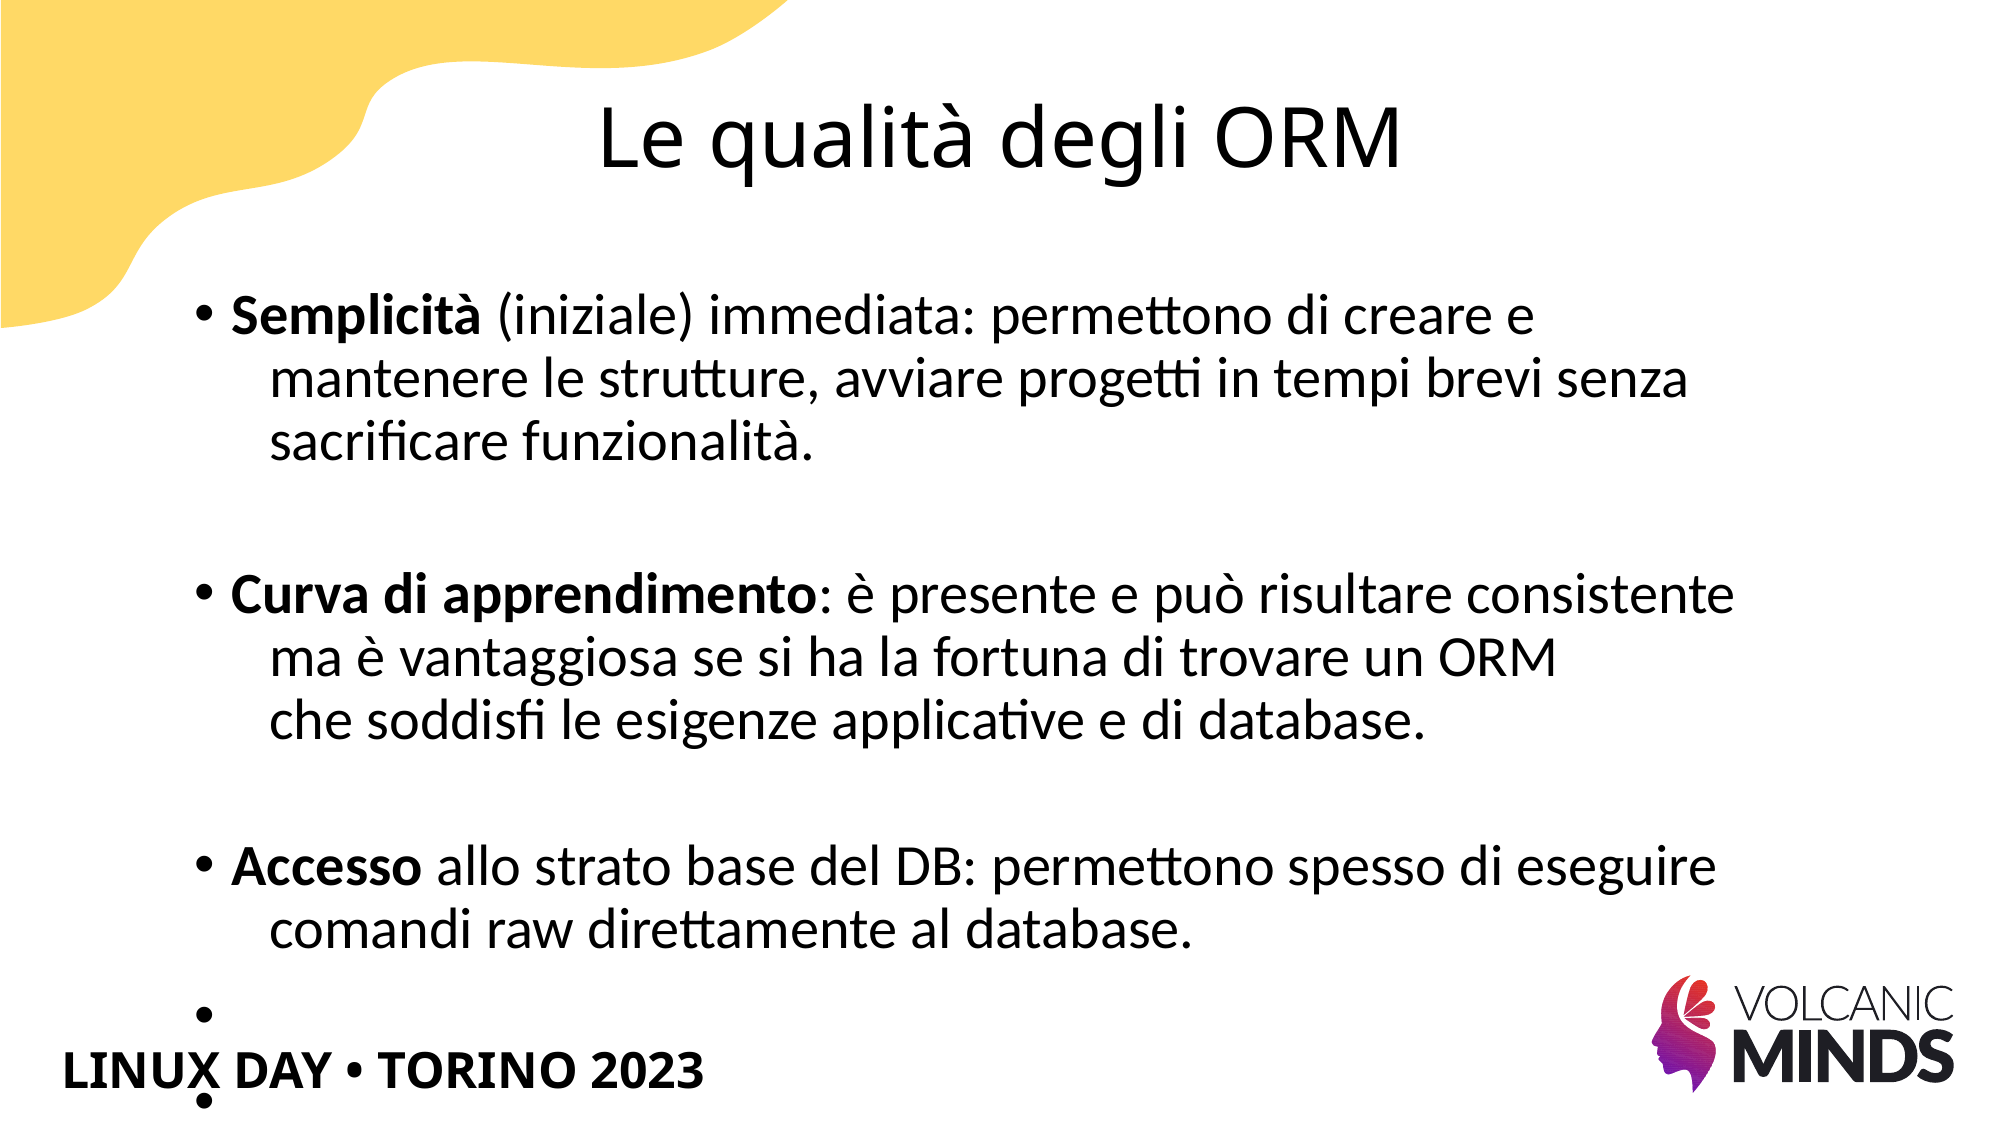

Le qualità degli ORM
# Semplicità (iniziale) immediata: permettono di creare e mantenere le strutture, avviare progetti in tempi brevi senza sacrificare funzionalità.
Curva di apprendimento: è presente e può risultare consistente ma è vantaggiosa se si ha la fortuna di trovare un ORM che soddisfi le esigenze applicative e di database.
Accesso allo strato base del DB: permettono spesso di eseguire comandi raw direttamente al database.
LINUX DAY • TORINO 2023